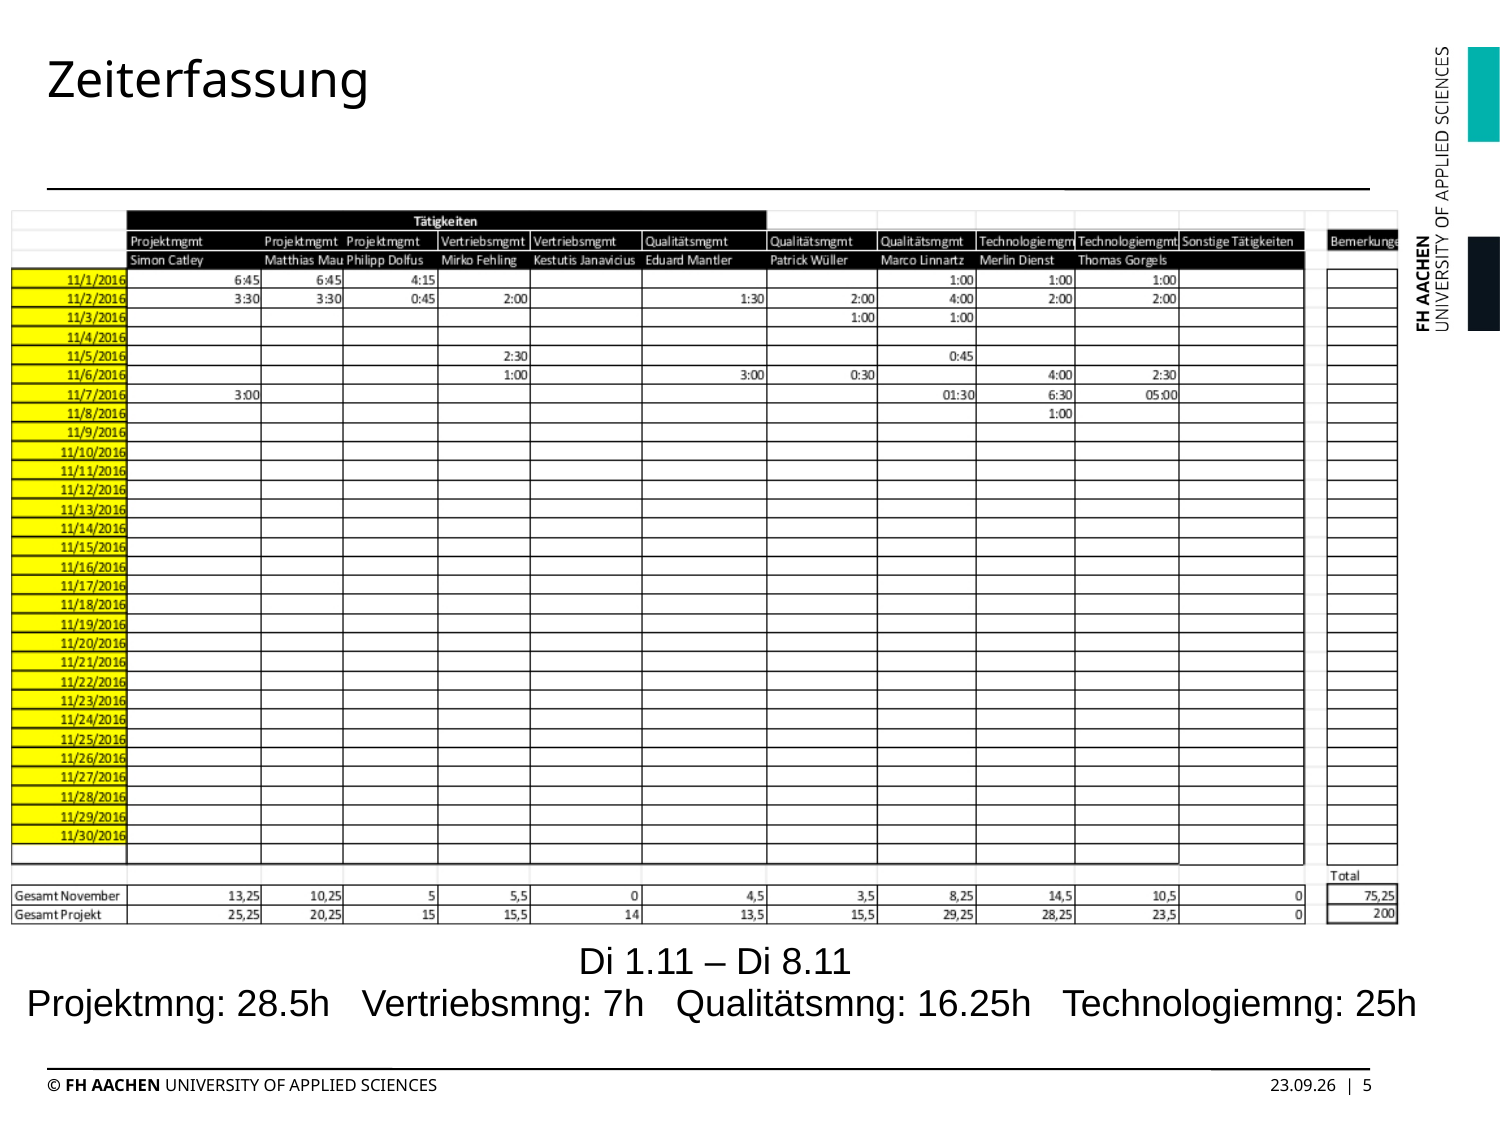

# Zeiterfassung
Di 1.11 – Di 8.11
Projektmng: 28.5h Vertriebsmng: 7h Qualitätsmng: 16.25h Technologiemng: 25h